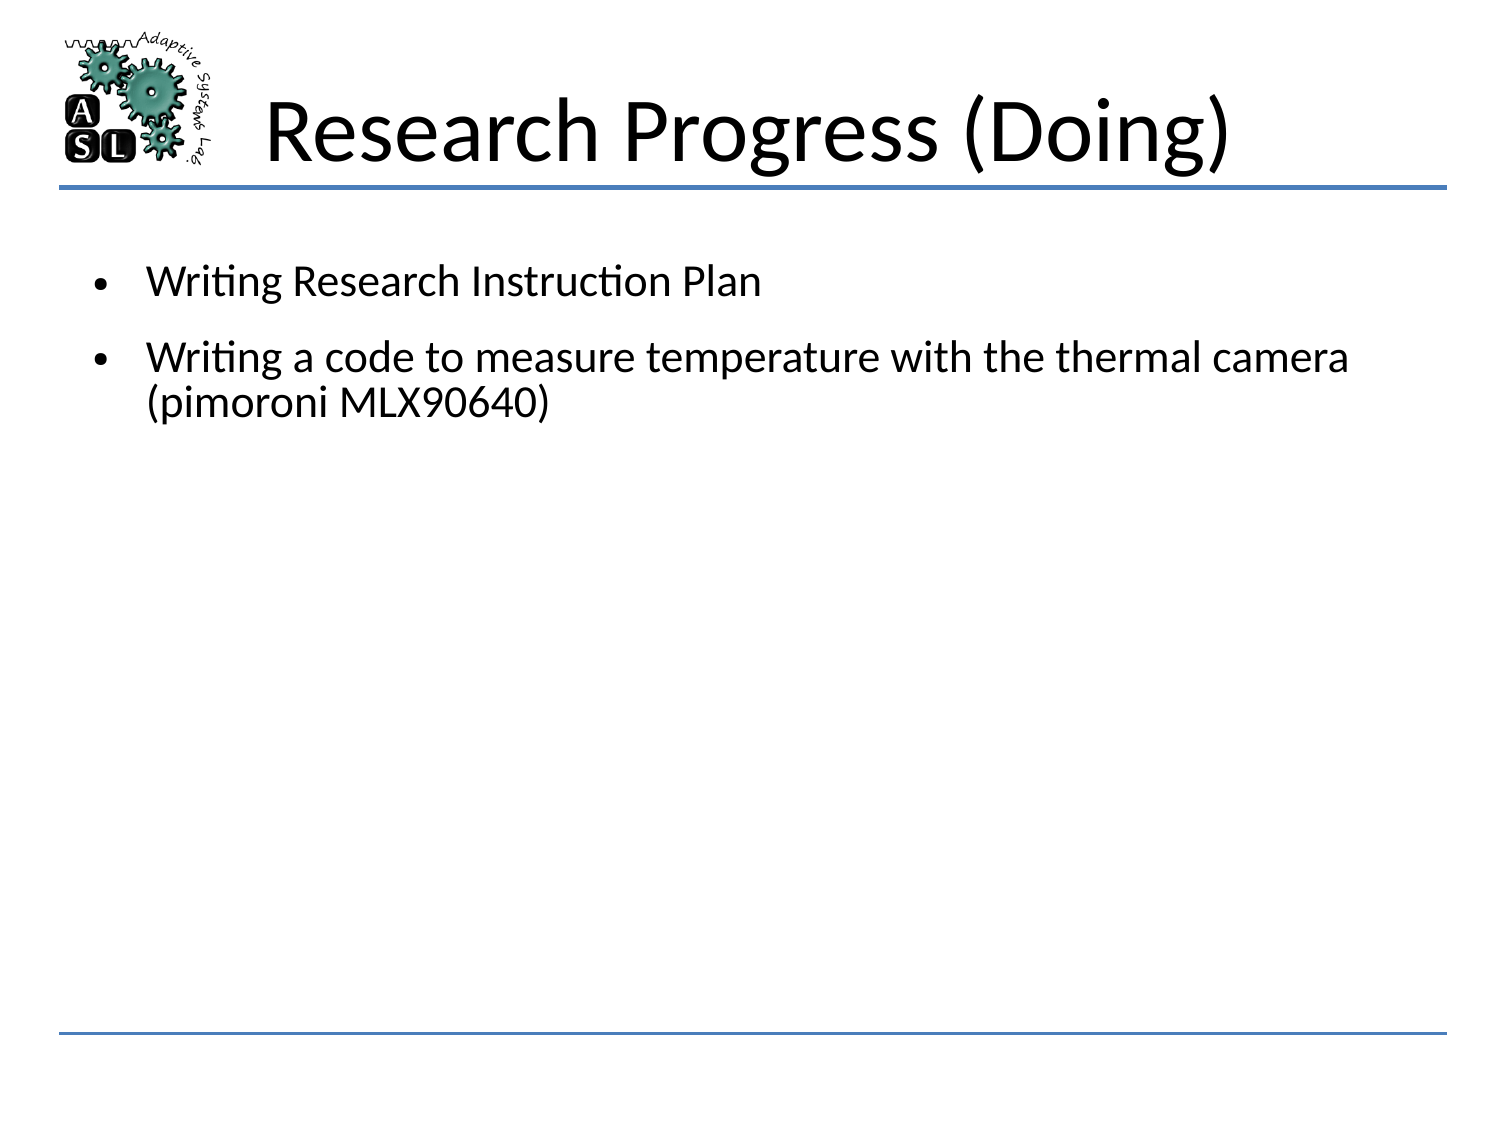

# Research Progress (Doing)
Writing Research Instruction Plan
Writing a code to measure temperature with the thermal camera (pimoroni MLX90640)